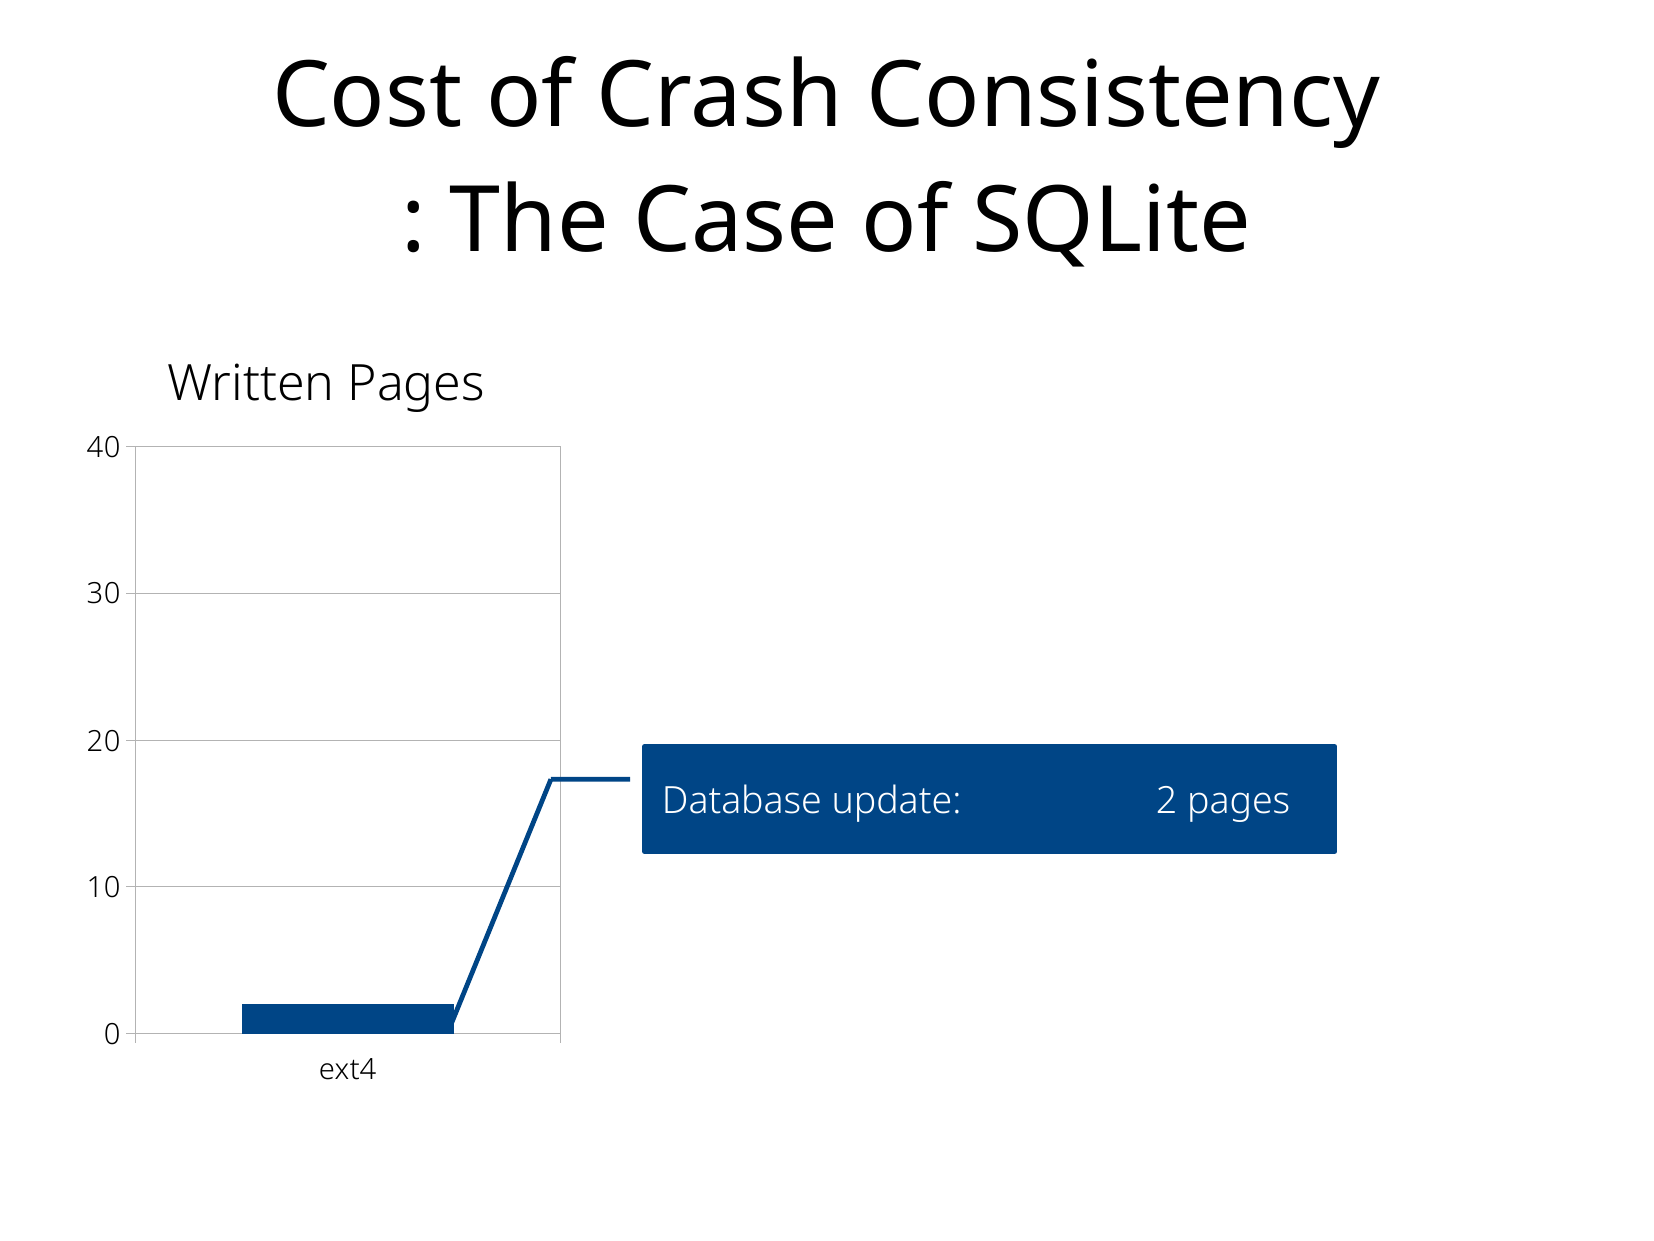

# Cost of Crash Consistency : The Case of SQLite
Written Pages
### Chart
| Category | Application |
|---|---|
| ext4 | 2.0 |Database update: 2 pages